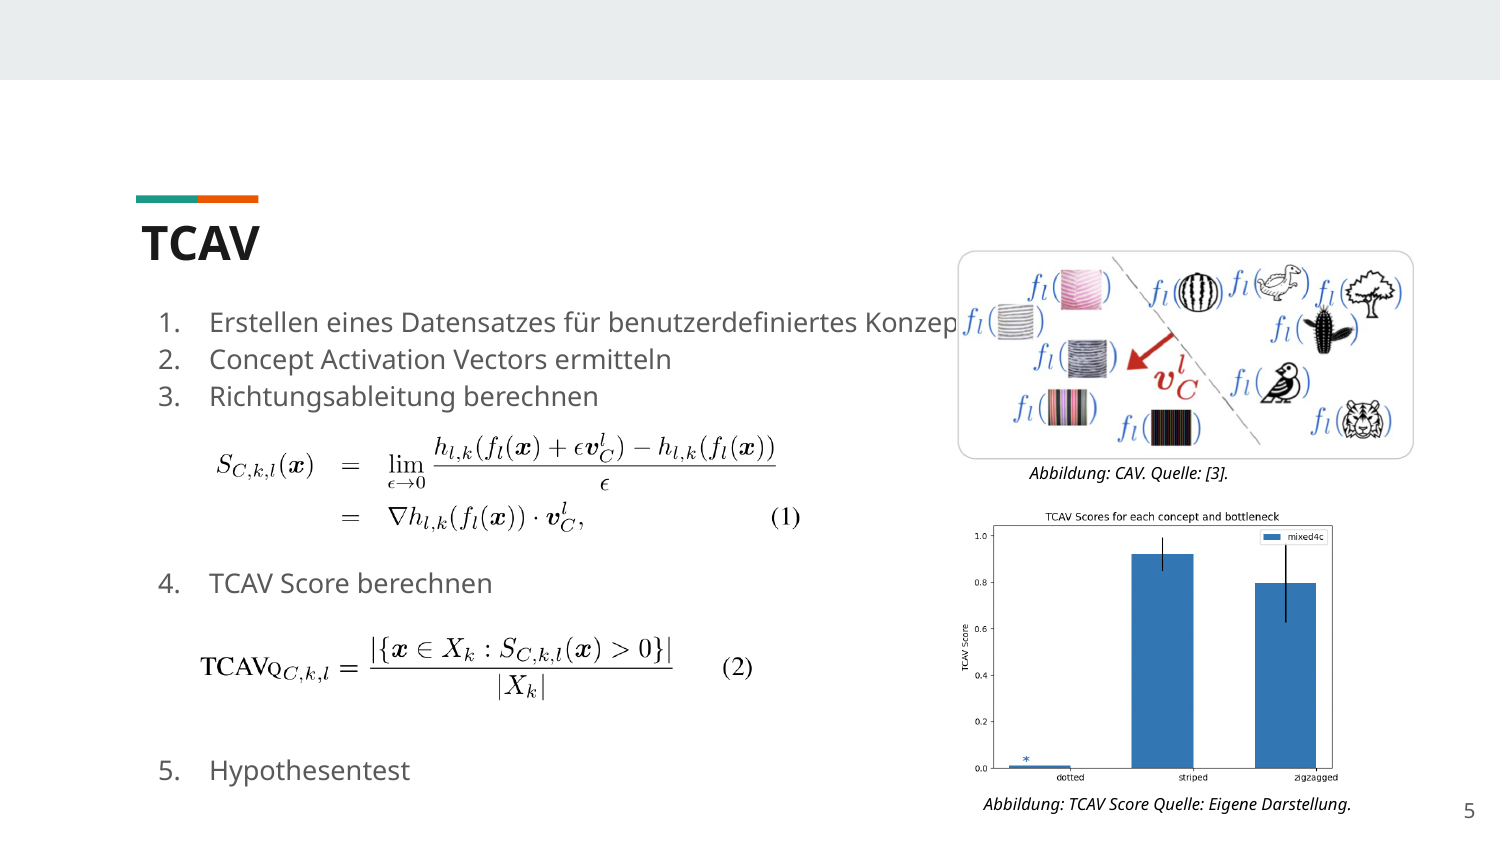

# TCAV
Erstellen eines Datensatzes für benutzerdefiniertes Konzept
Concept Activation Vectors ermitteln
Richtungsableitung berechnen
TCAV Score berechnen
Hypothesentest
Abbildung: CAV. Quelle: [3].
Abbildung: TCAV Score Quelle: Eigene Darstellung.